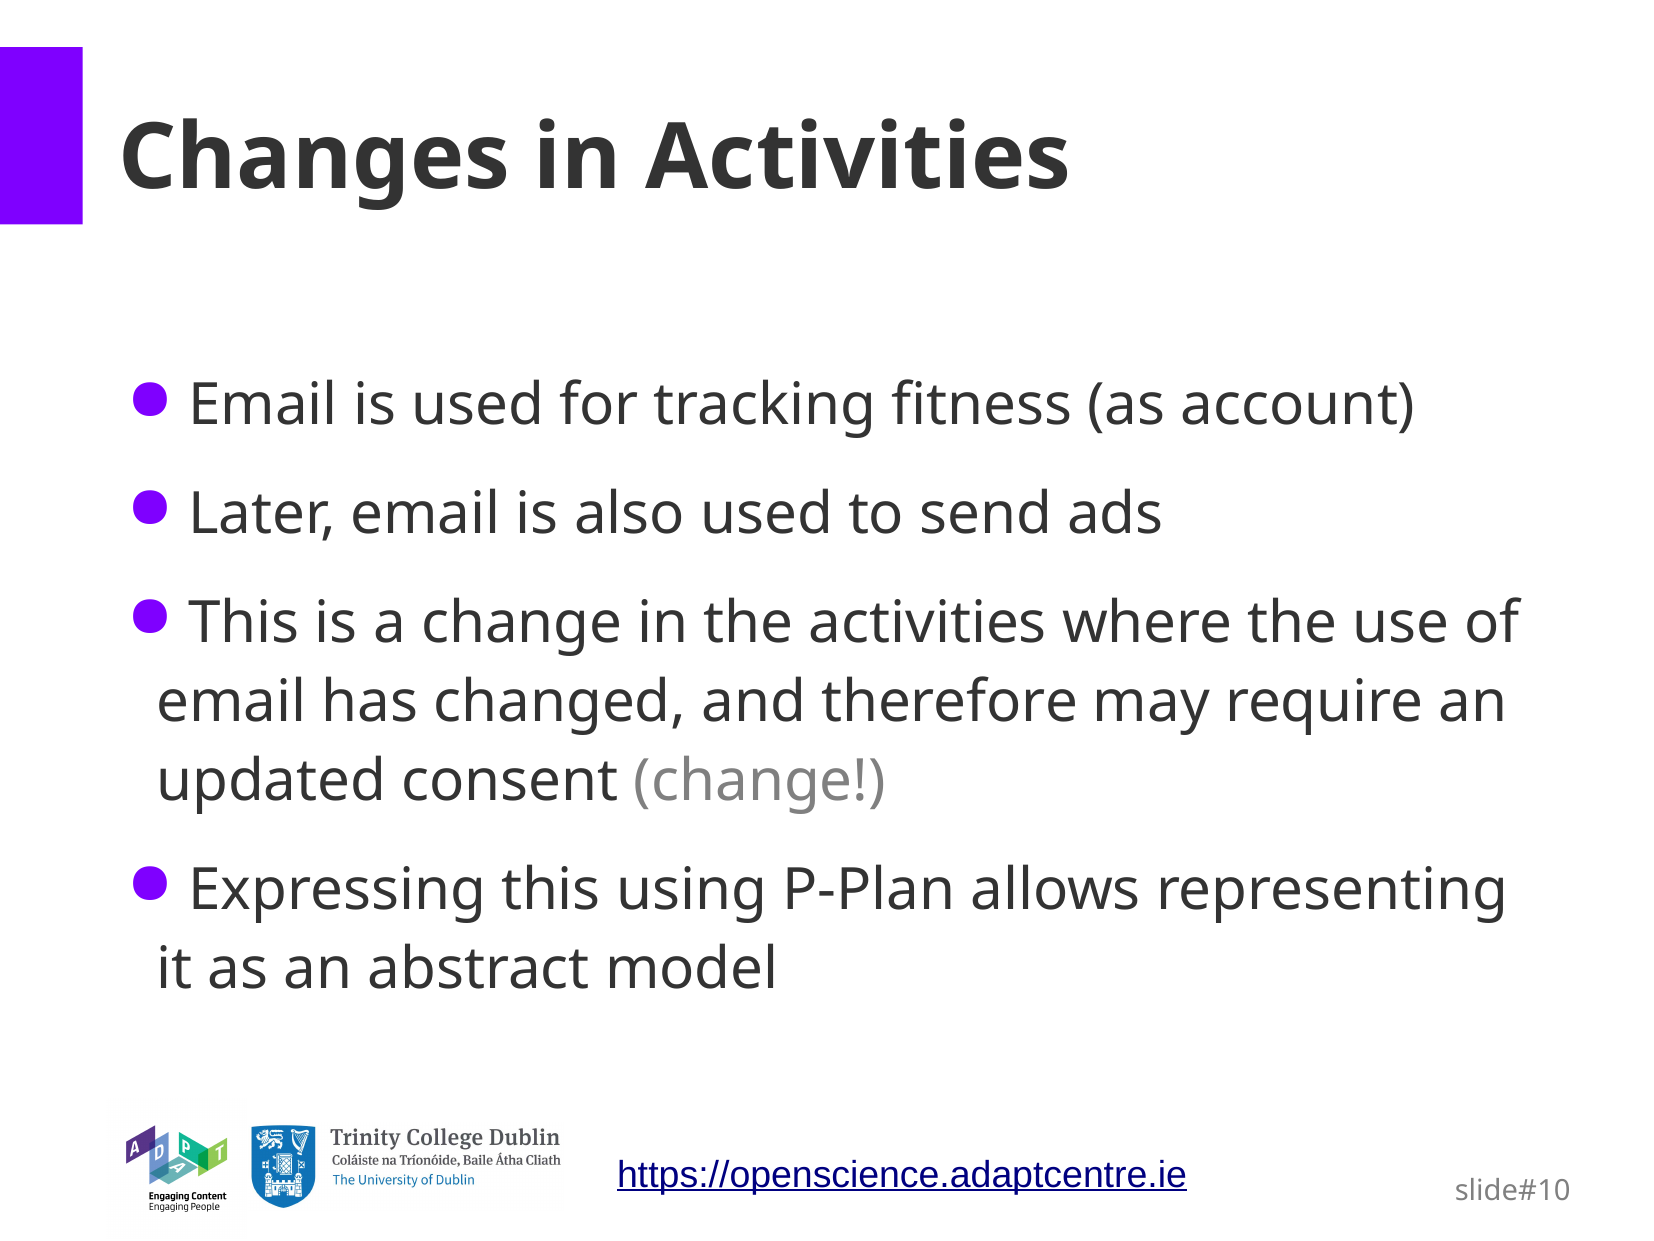

# Changes in Activities
 Email is used for tracking fitness (as account)
 Later, email is also used to send ads
 This is a change in the activities where the use of email has changed, and therefore may require an updated consent (change!)
 Expressing this using P-Plan allows representing it as an abstract model
10